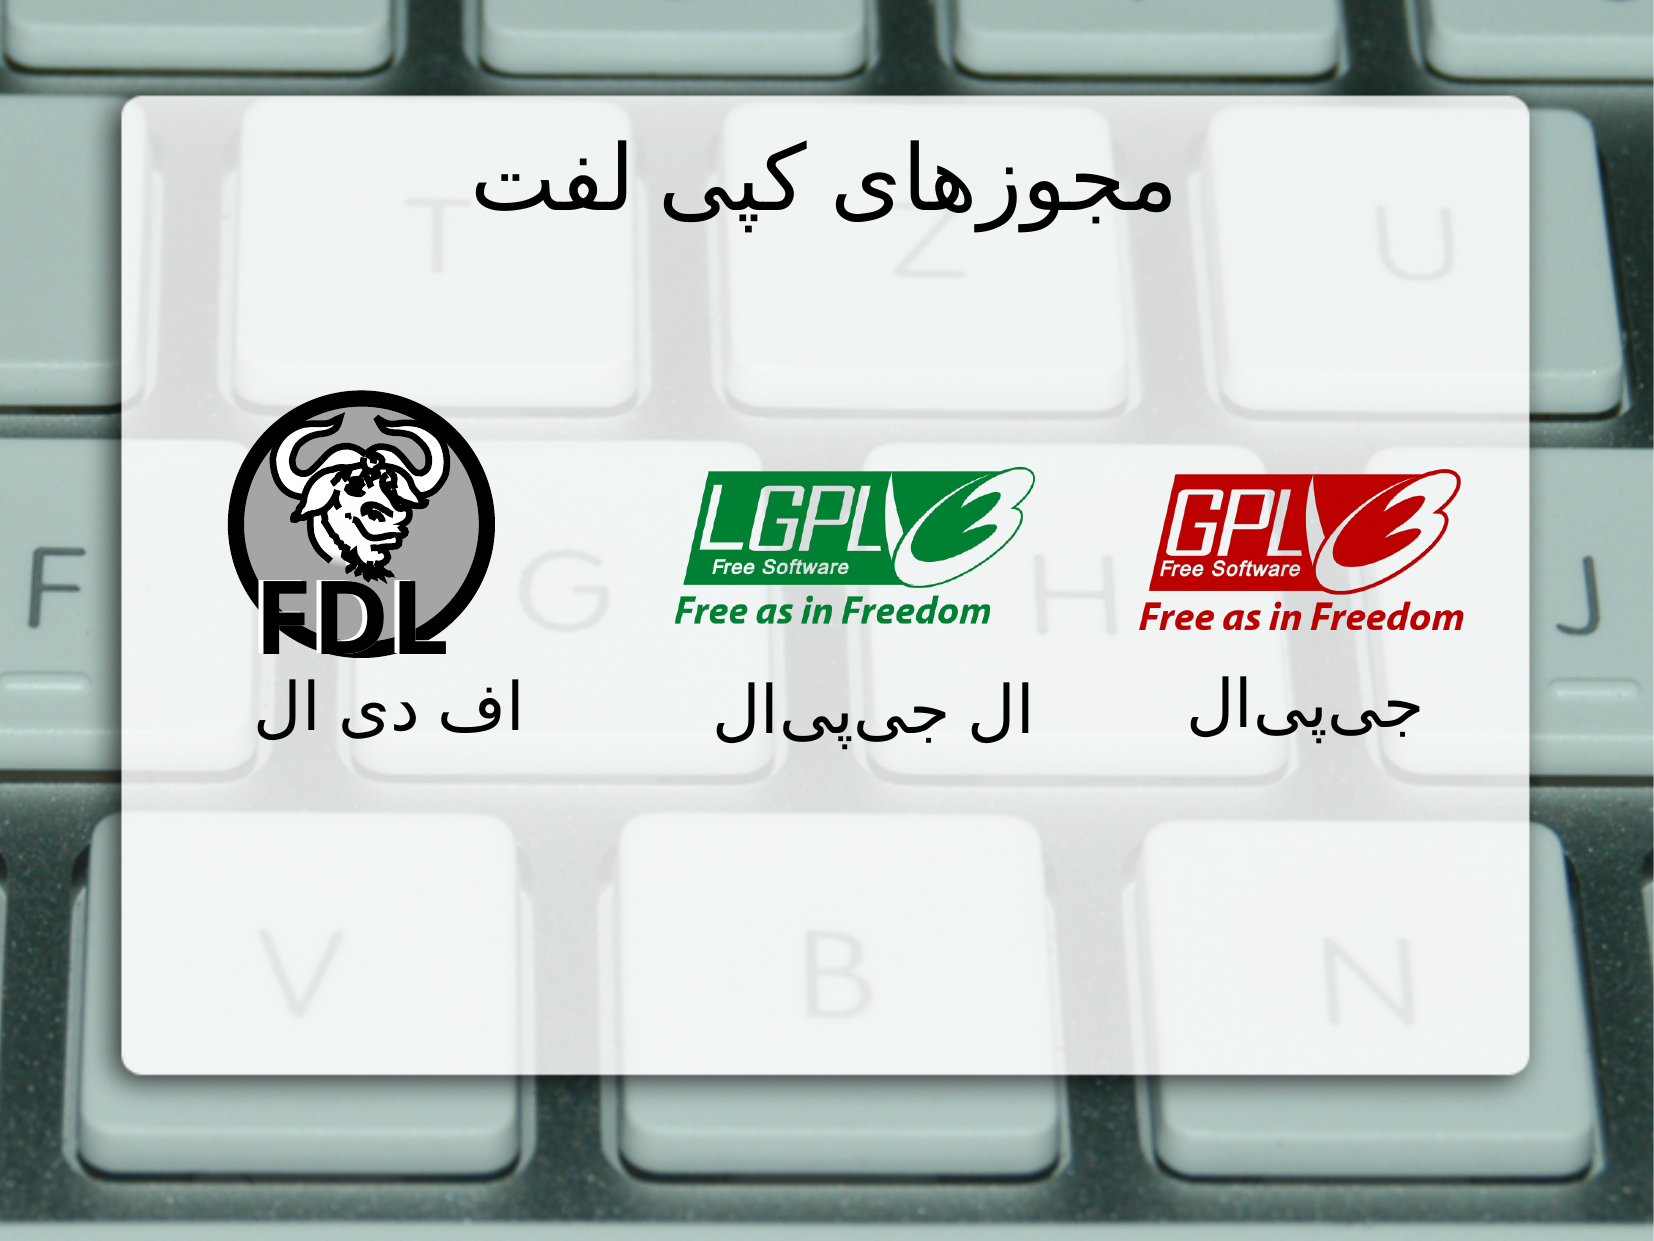

# مجوز‌های کپی لفت
ال جی‌پی‌ال
جی‌پی‌ال
اف دی ال